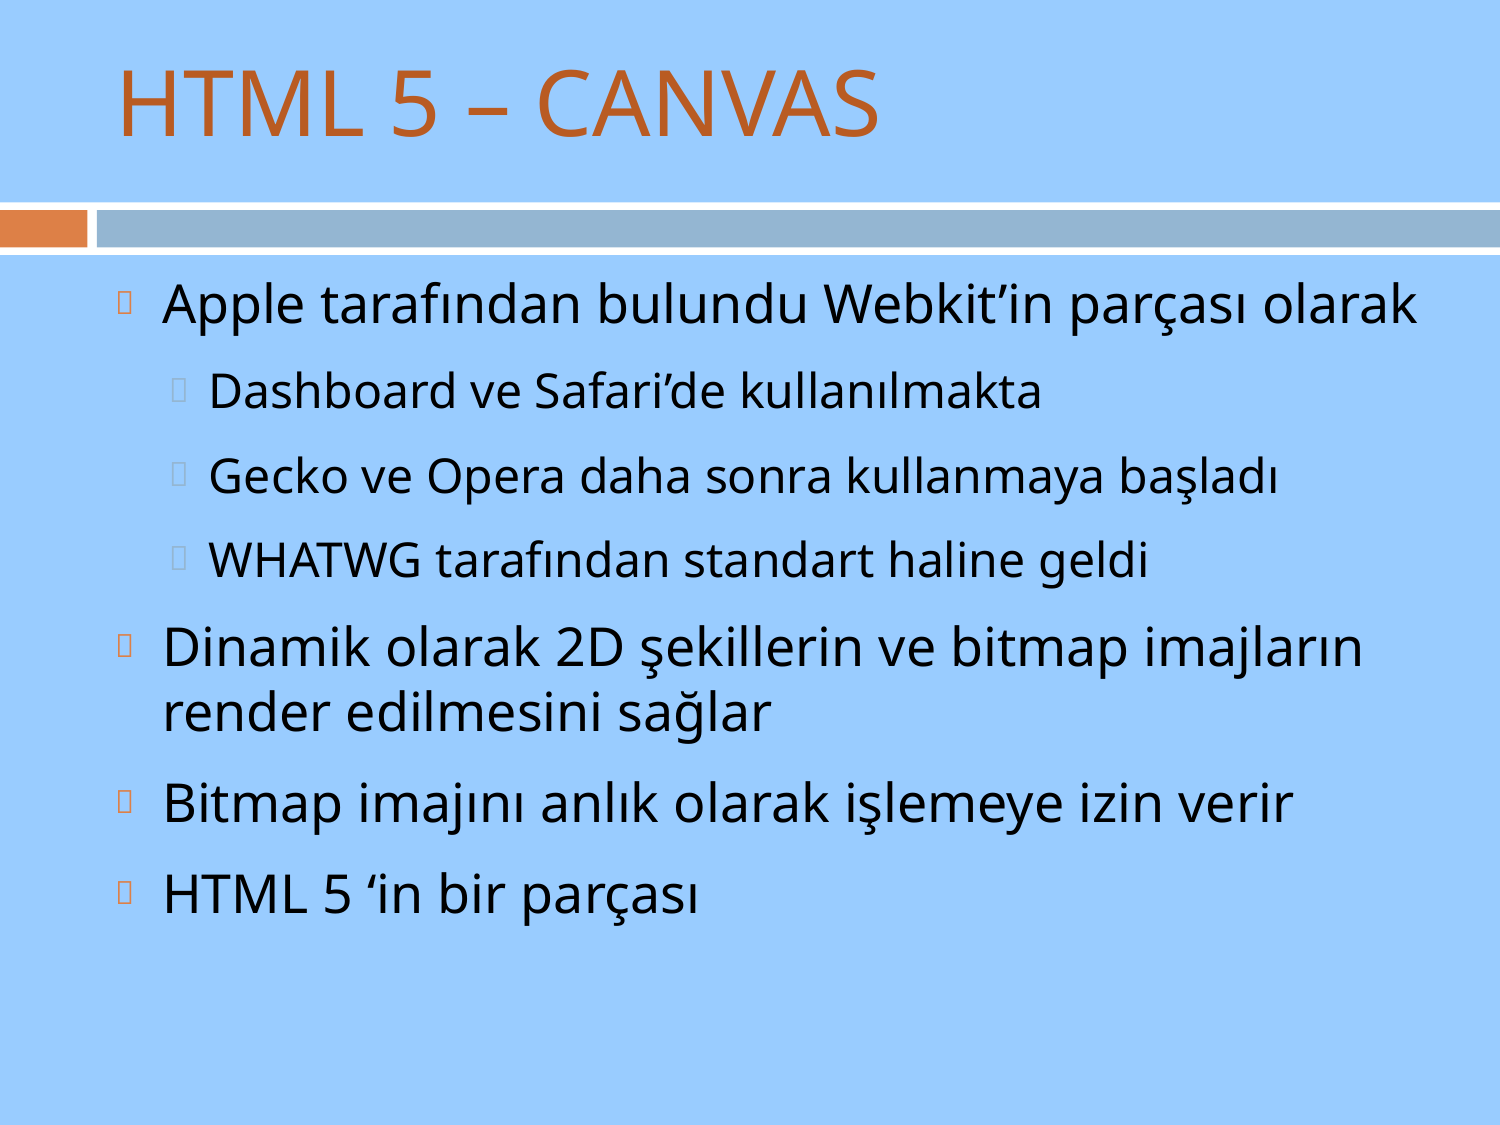

# HTML 5 – CANVAS
Apple tarafından bulundu Webkit’in parçası olarak
Dashboard ve Safari’de kullanılmakta
Gecko ve Opera daha sonra kullanmaya başladı
WHATWG tarafından standart haline geldi
Dinamik olarak 2D şekillerin ve bitmap imajların render edilmesini sağlar
Bitmap imajını anlık olarak işlemeye izin verir
HTML 5 ‘in bir parçası